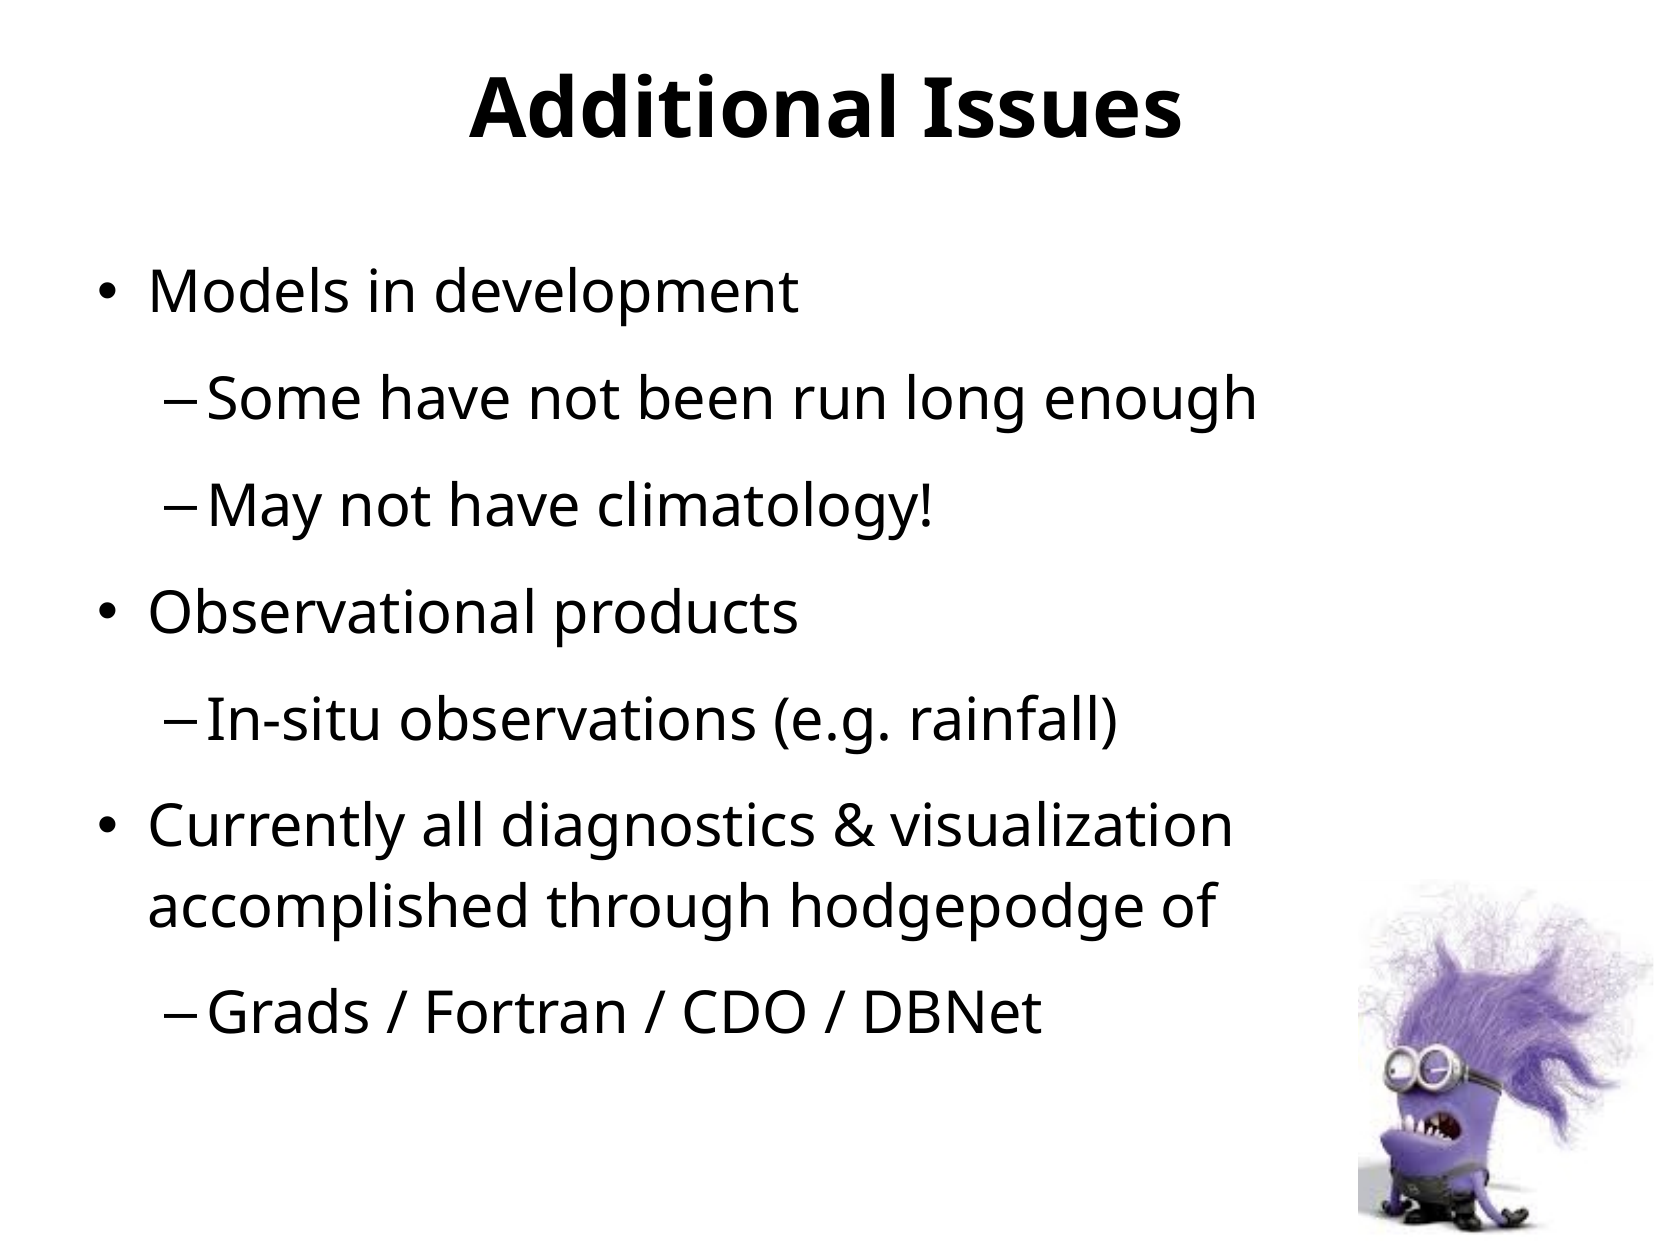

# Additional Issues
Models in development
Some have not been run long enough
May not have climatology!
Observational products
In-situ observations (e.g. rainfall)
Currently all diagnostics & visualization accomplished through hodgepodge of
Grads / Fortran / CDO / DBNet